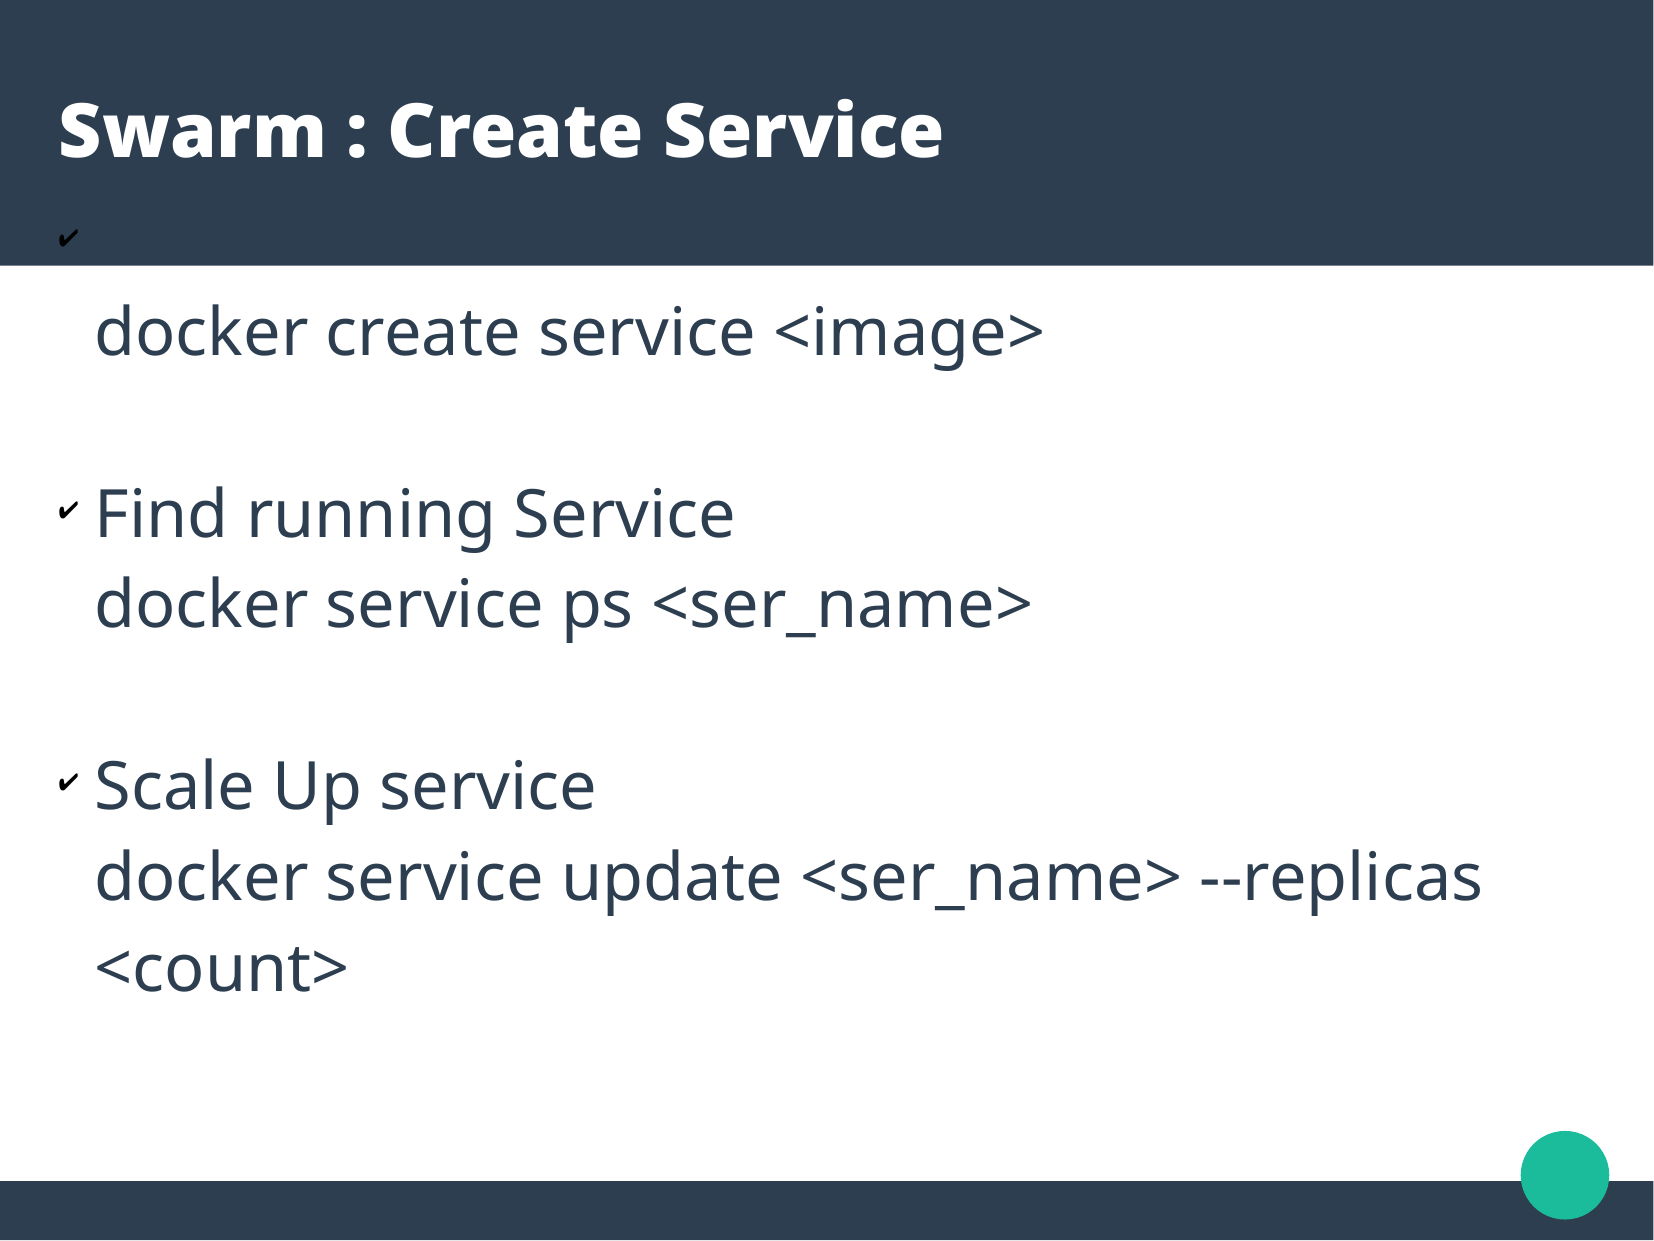

# Swarm : Create Service
Create new Service in SWARM
docker create service <image>
Find running Service
docker service ps <ser_name>
Scale Up service
docker service update <ser_name> --replicas <count>